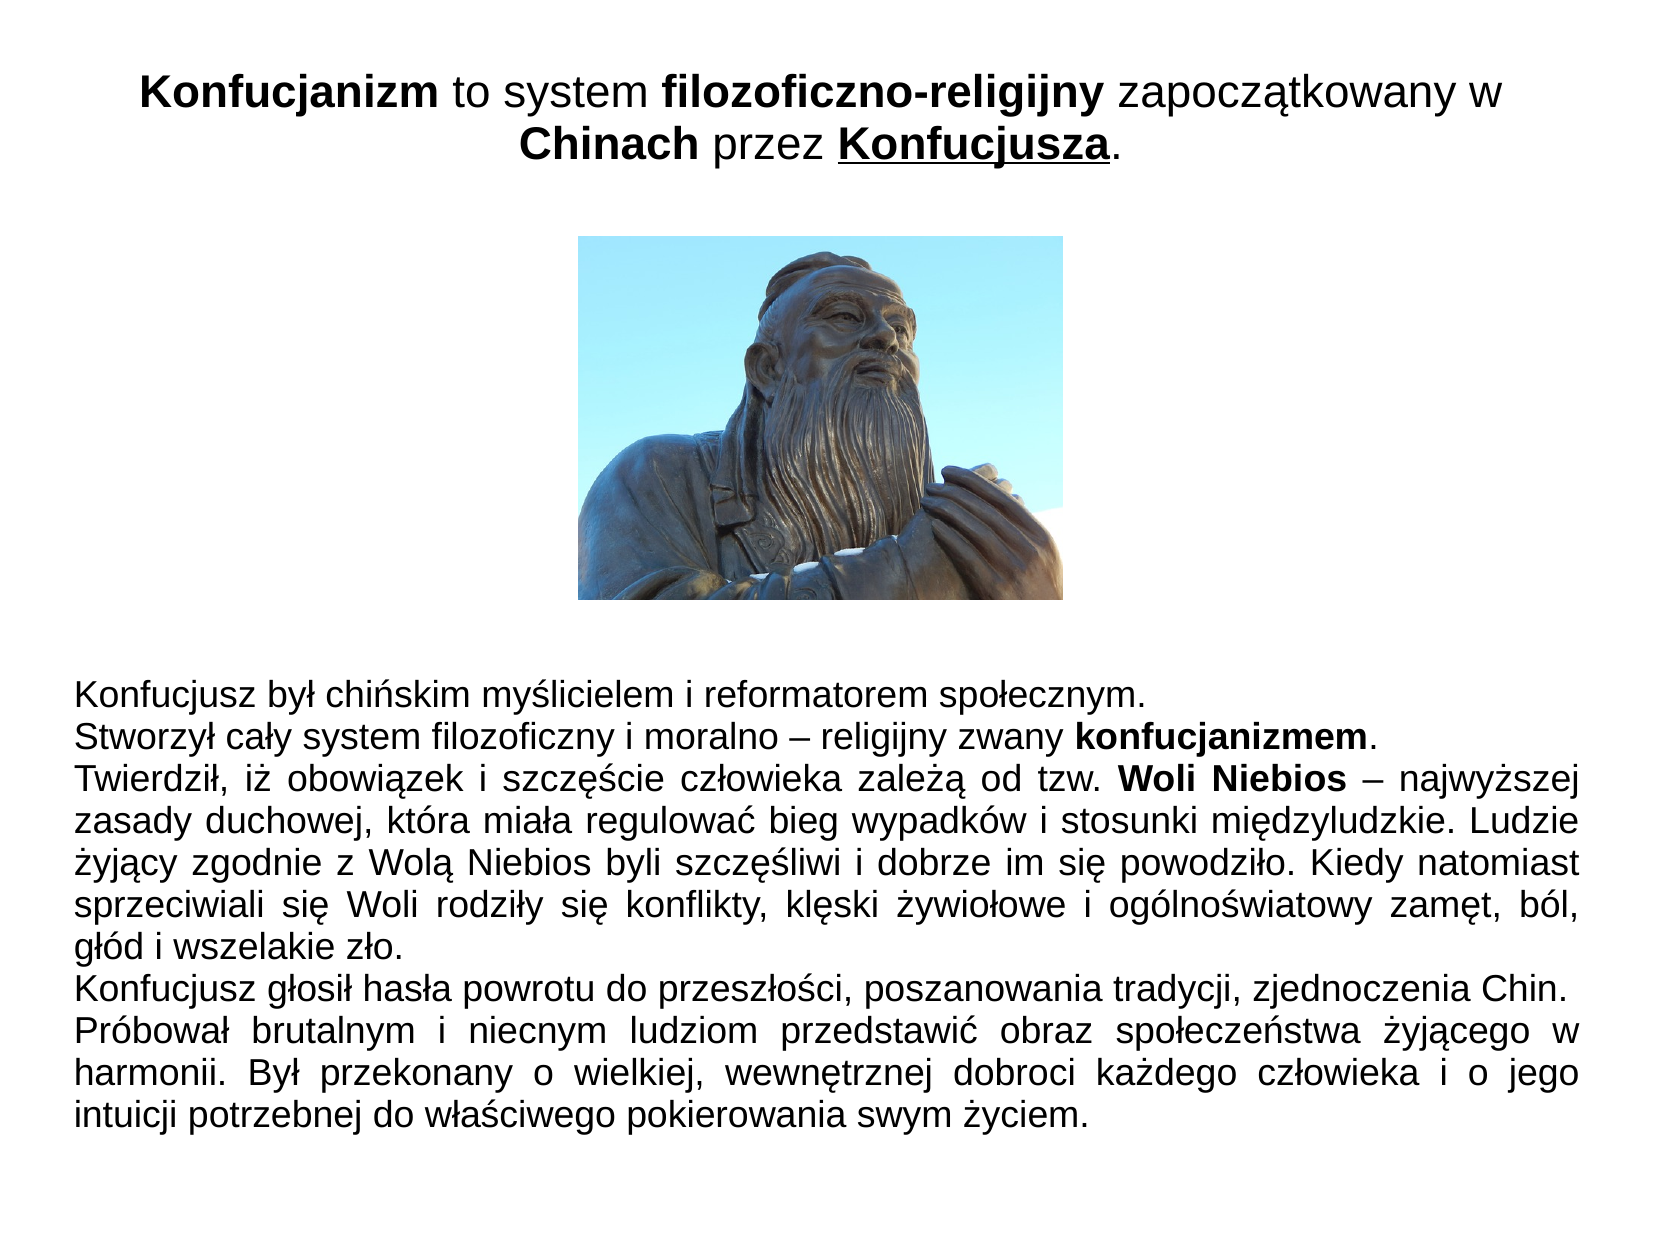

Konfucjanizm to system filozoficzno-religijny zapoczątkowany w Chinach przez Konfucjusza.
Konfucjusz był chińskim myślicielem i reformatorem społecznym.
Stworzył cały system filozoficzny i moralno – religijny zwany konfucjanizmem.
Twierdził, iż obowiązek i szczęście człowieka zależą od tzw. Woli Niebios – najwyższej zasady duchowej, która miała regulować bieg wypadków i stosunki międzyludzkie. Ludzie żyjący zgodnie z Wolą Niebios byli szczęśliwi i dobrze im się powodziło. Kiedy natomiast sprzeciwiali się Woli rodziły się konflikty, klęski żywiołowe i ogólnoświatowy zamęt, ból, głód i wszelakie zło.
Konfucjusz głosił hasła powrotu do przeszłości, poszanowania tradycji, zjednoczenia Chin.
Próbował brutalnym i niecnym ludziom przedstawić obraz społeczeństwa żyjącego w harmonii. Był przekonany o wielkiej, wewnętrznej dobroci każdego człowieka i o jego intuicji potrzebnej do właściwego pokierowania swym życiem.